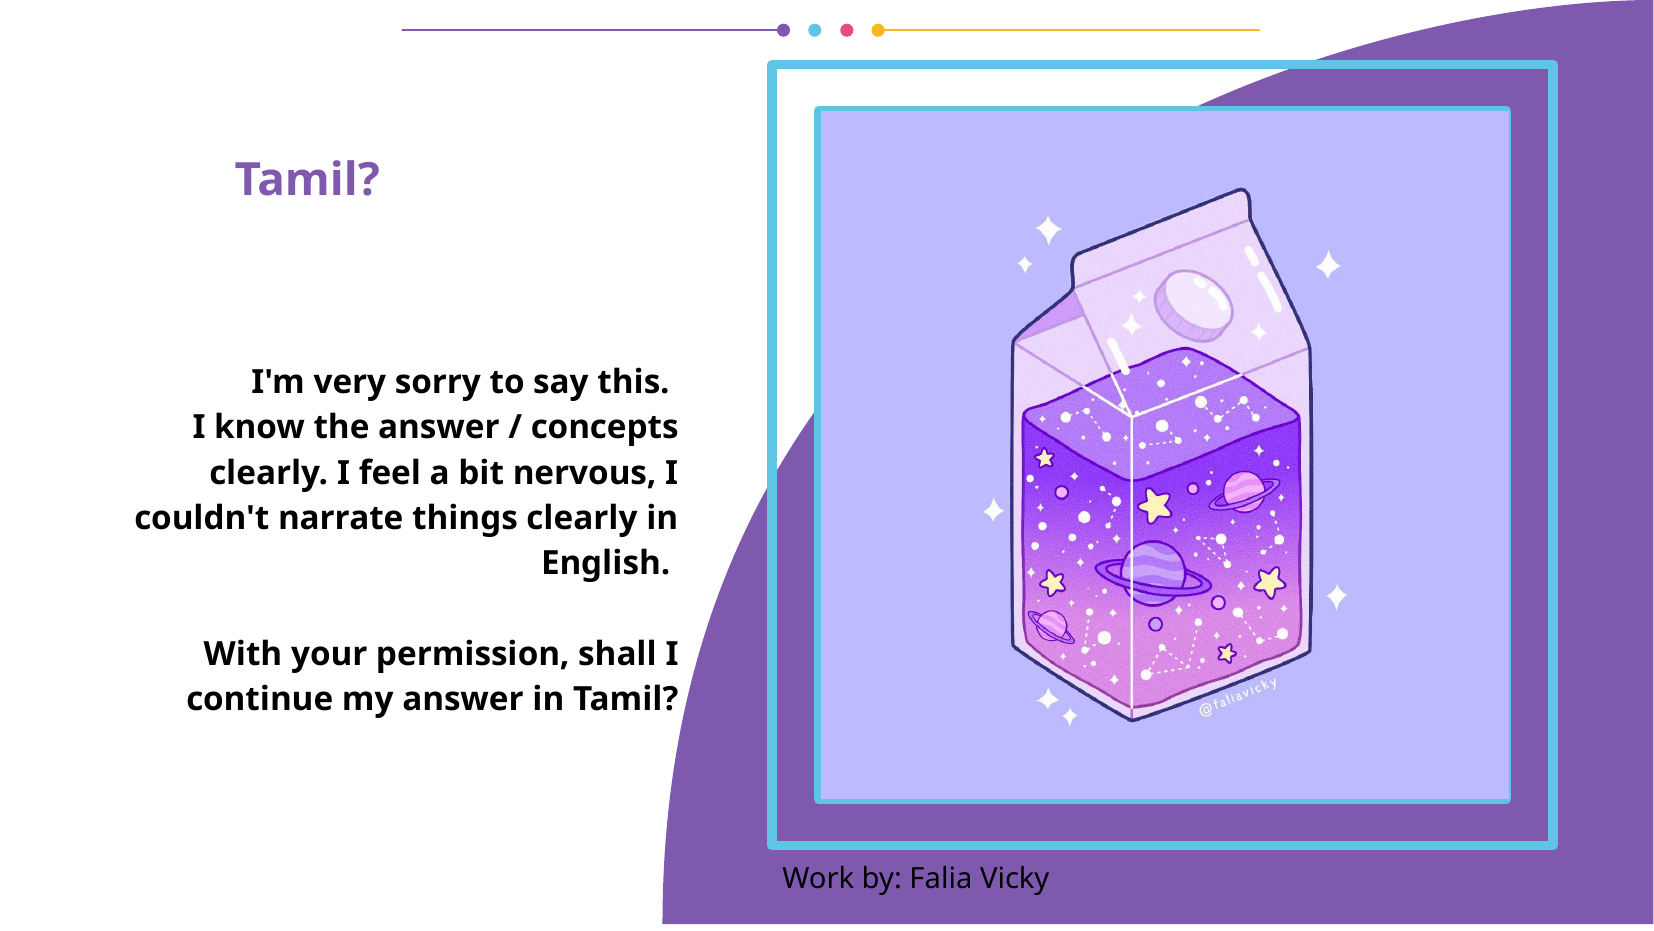

Tamil?
# I'm very sorry to say this. I know the answer / concepts clearly. I feel a bit nervous, I couldn't narrate things clearly in English. With your permission, shall I continue my answer in Tamil?
Work by: Falia Vicky